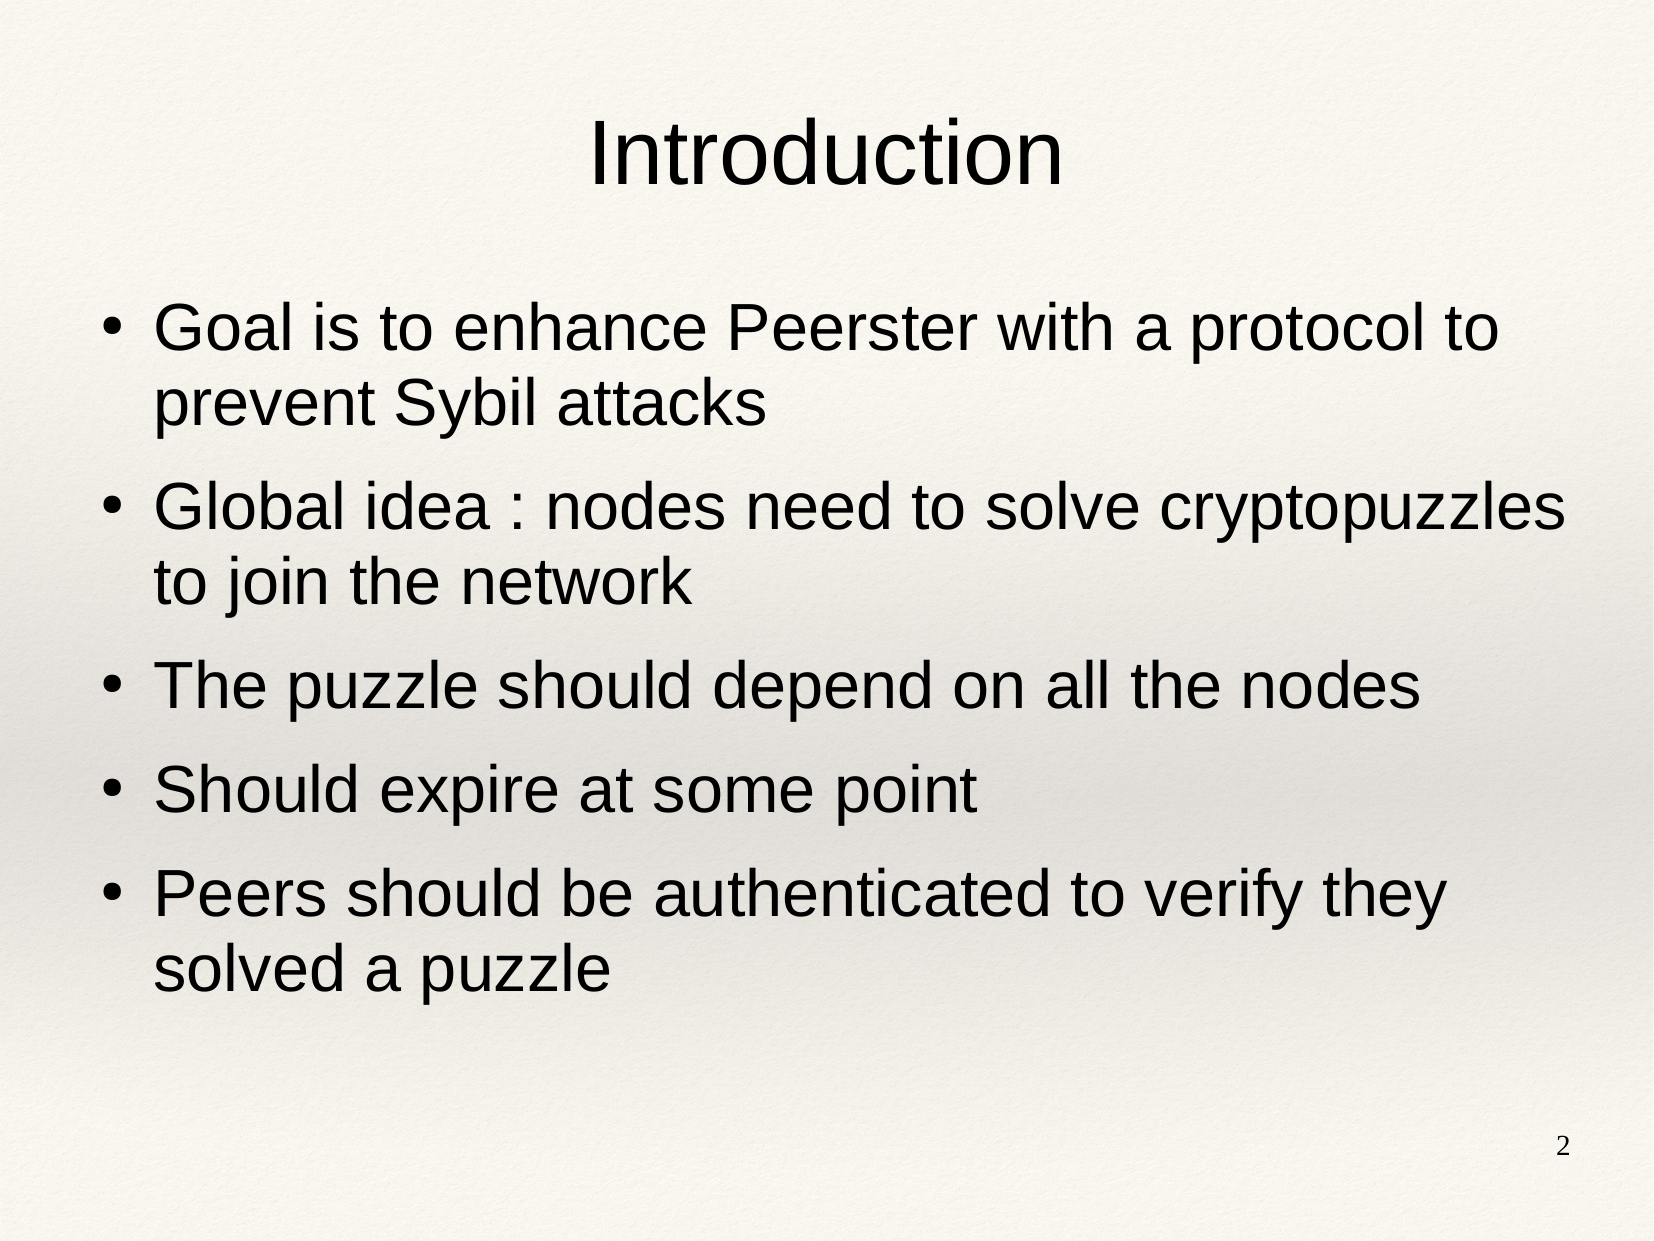

# Introduction
Goal is to enhance Peerster with a protocol to prevent Sybil attacks
Global idea : nodes need to solve cryptopuzzles to join the network
The puzzle should depend on all the nodes
Should expire at some point
Peers should be authenticated to verify they solved a puzzle
2